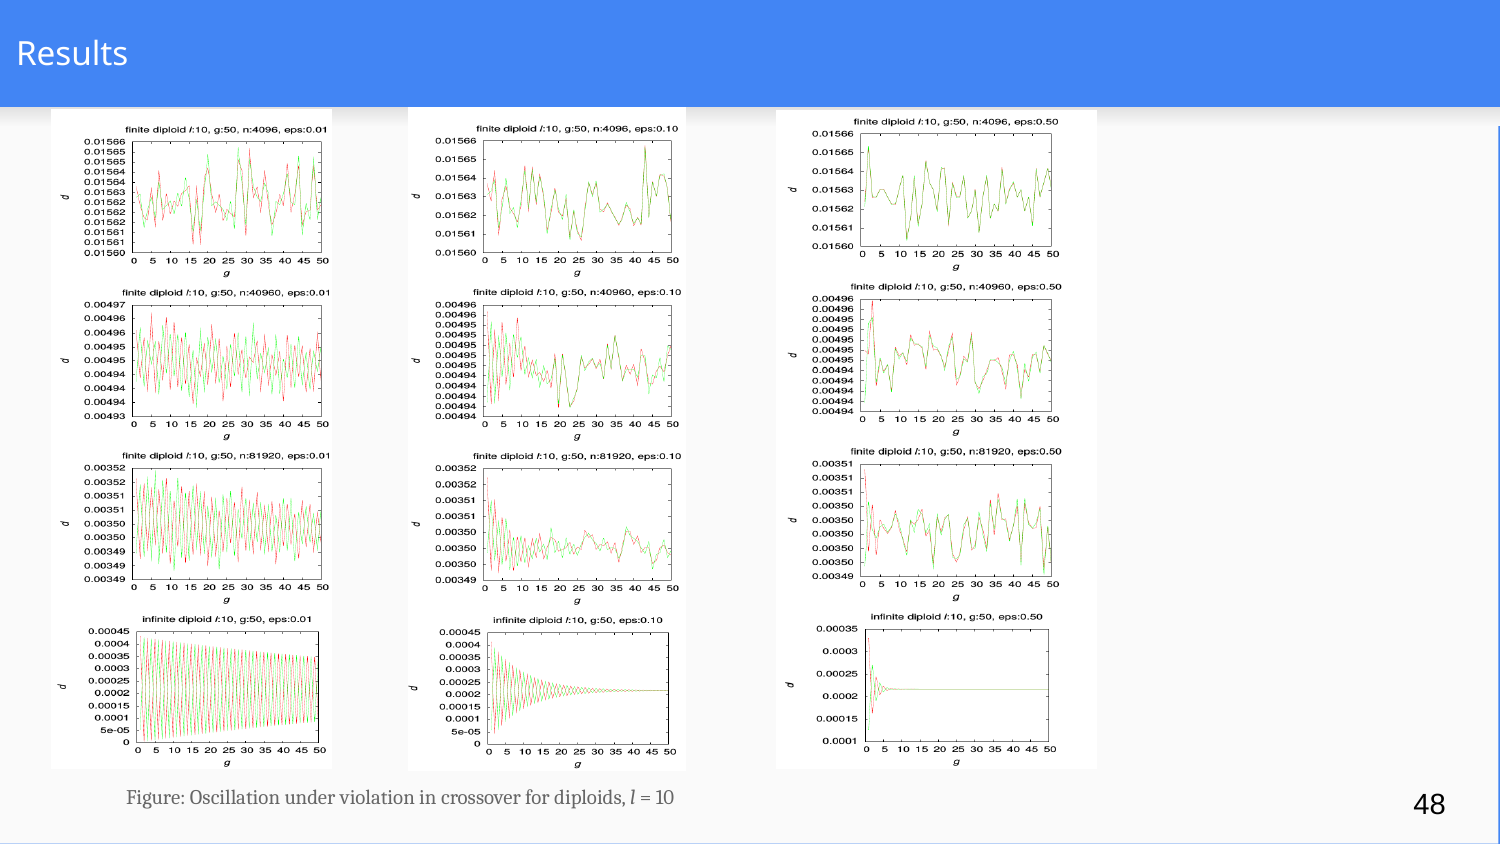

# Results
48
Figure: Oscillation under violation in crossover for diploids, l = 10